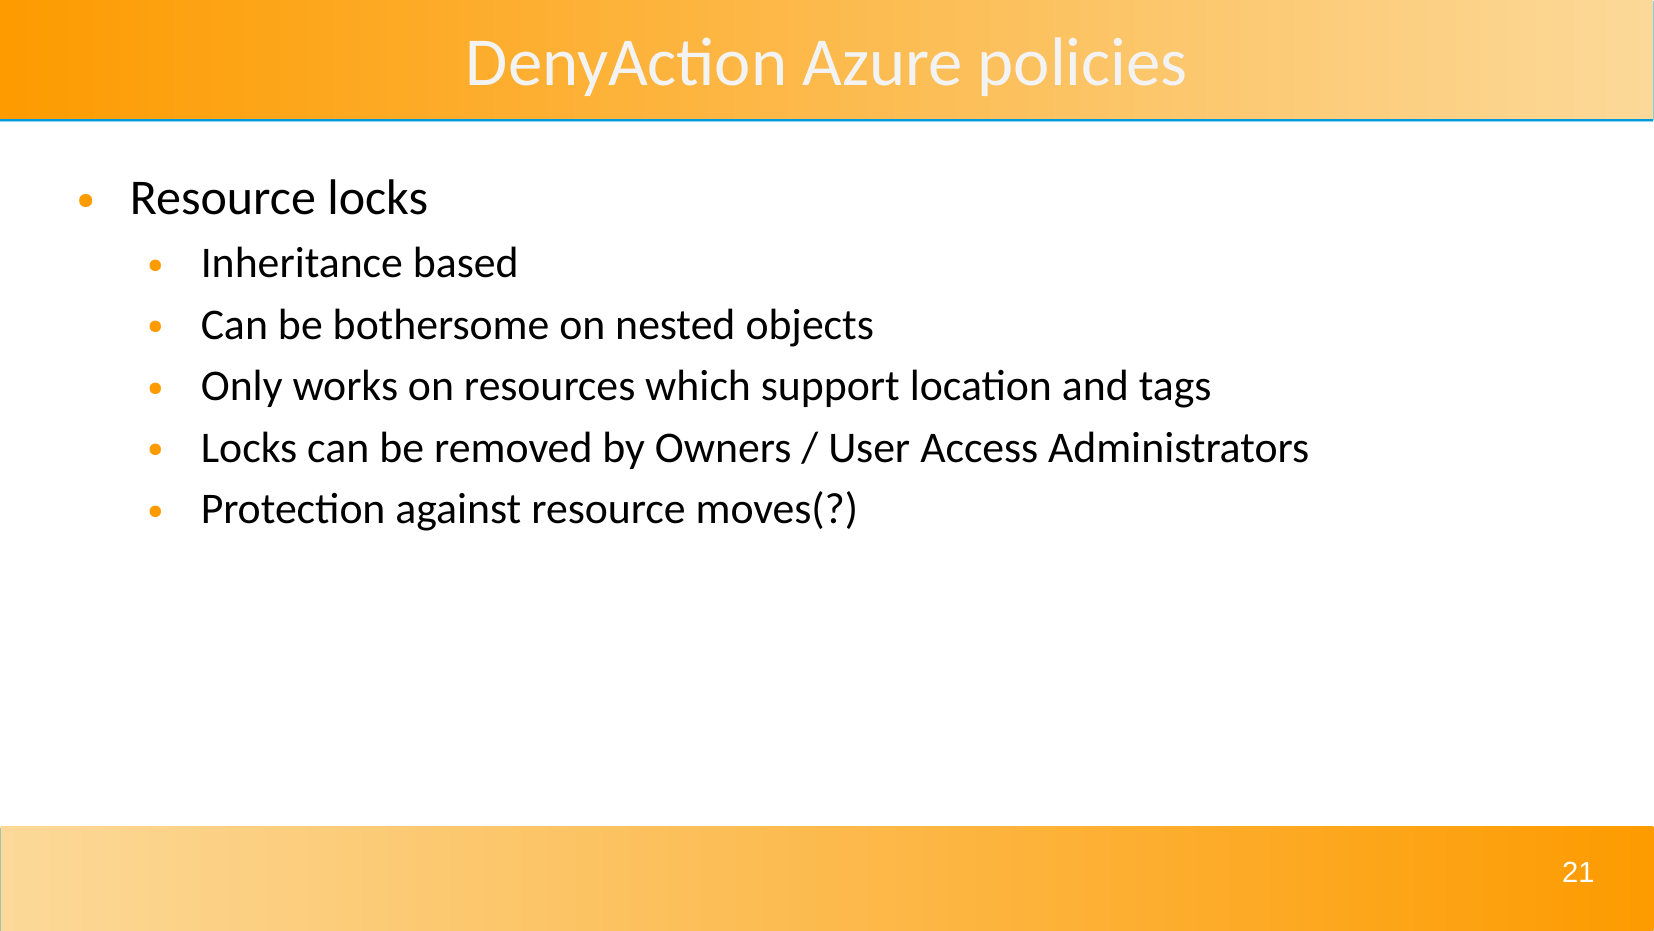

# DenyAction Azure policies
Resource locks
Inheritance based
Can be bothersome on nested objects
Only works on resources which support location and tags
Locks can be removed by Owners / User Access Administrators
Protection against resource moves(?)
21